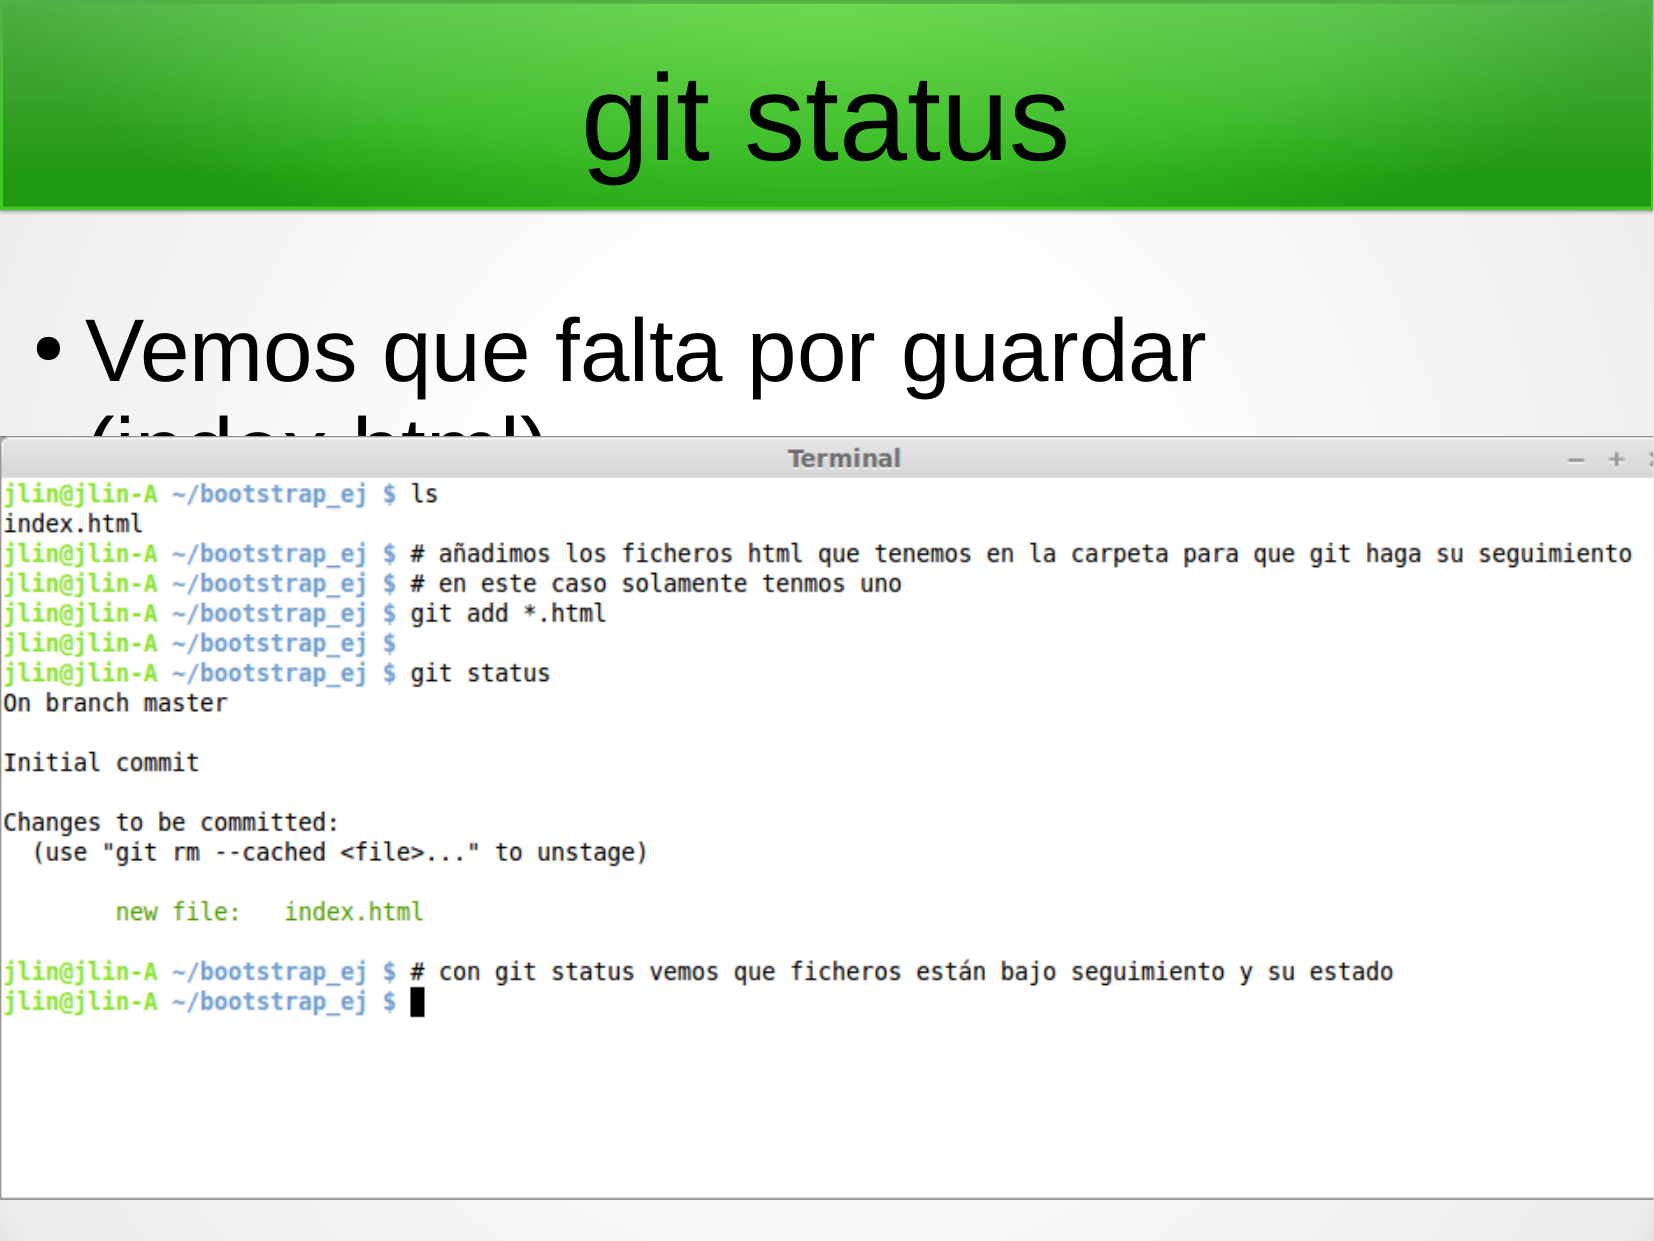

# git status
Vemos que falta por guardar (index.html)